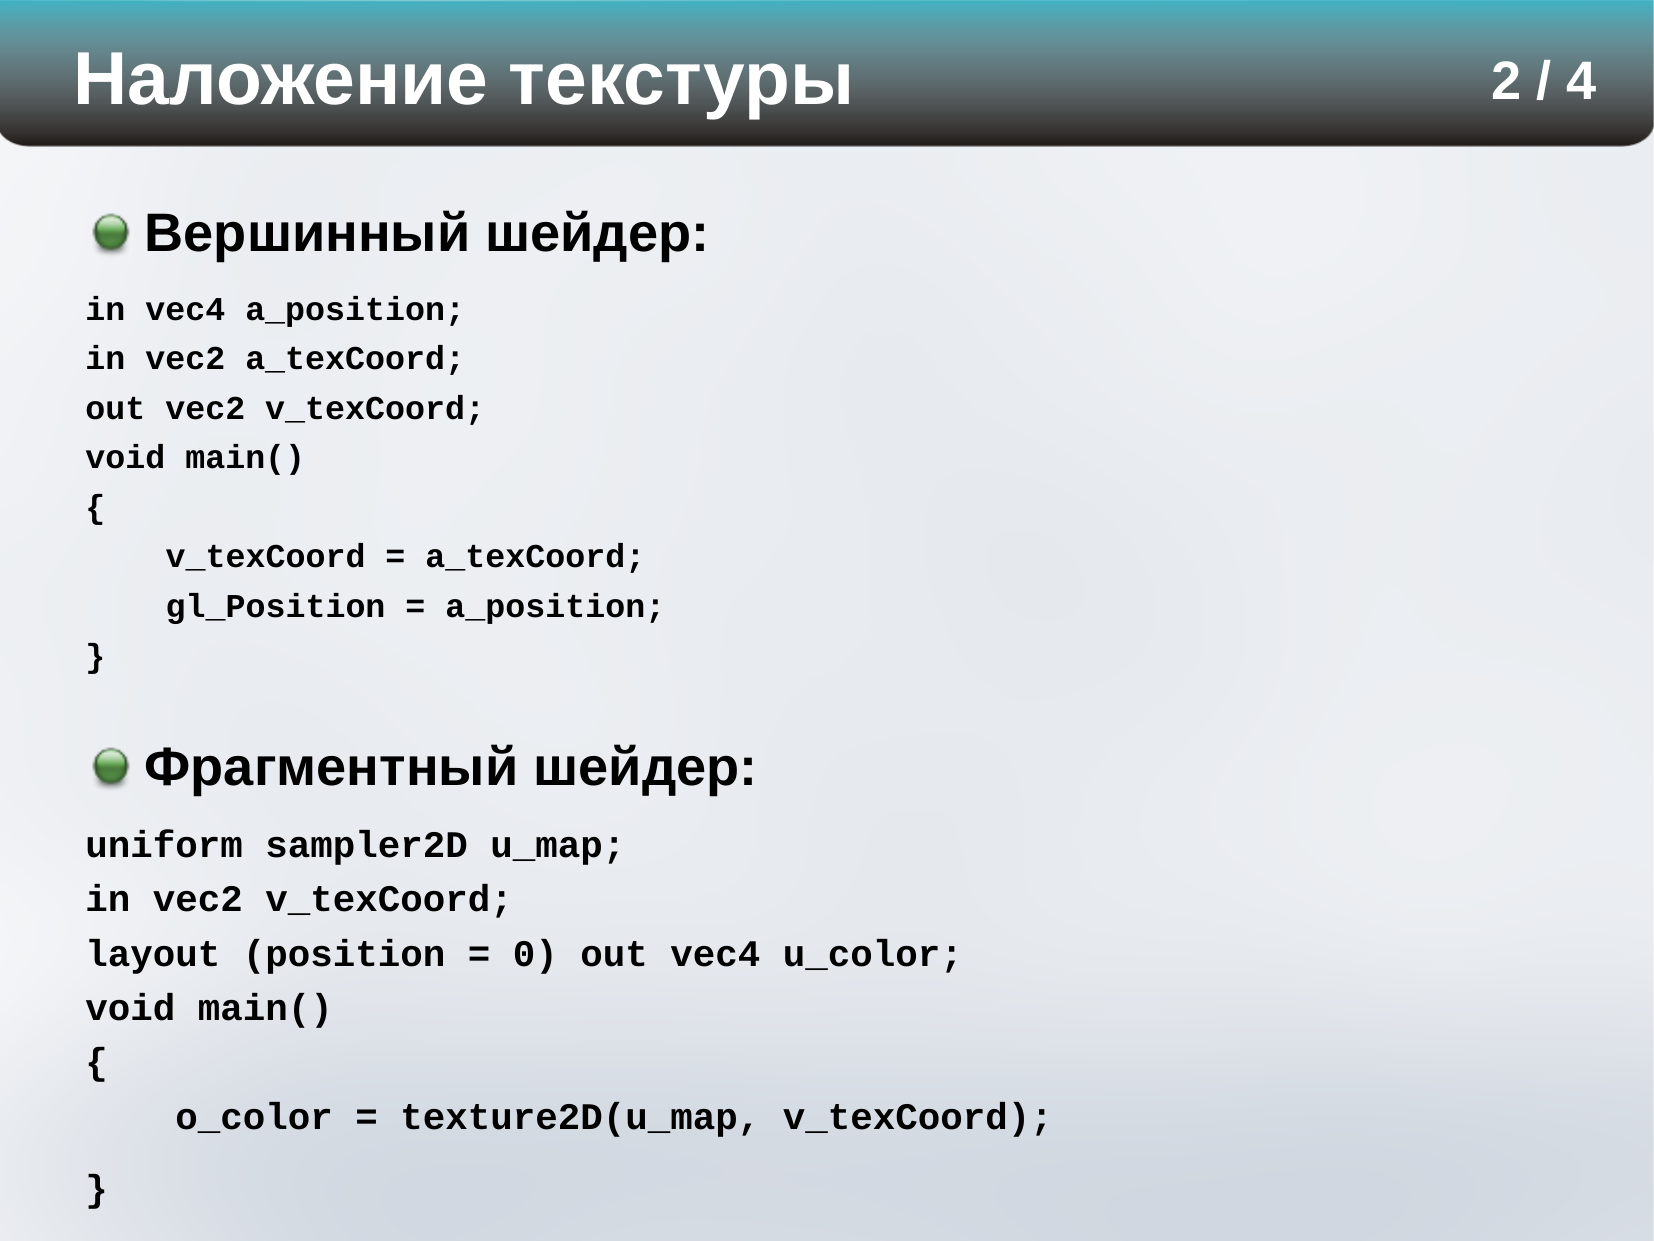

Наложение текстуры
Вершинный шейдер:
in vec4 a_position;
in vec2 a_texCoord;
out vec2 v_texCoord;
void main()
{
 v_texCoord = a_texCoord;
 gl_Position = a_position;
}
Фрагментный шейдер:
uniform sampler2D u_map;
in vec2 v_texCoord;
layout (position = 0) out vec4 u_color;
void main()
{
 o_color = texture2D(u_map, v_texCoord);
}